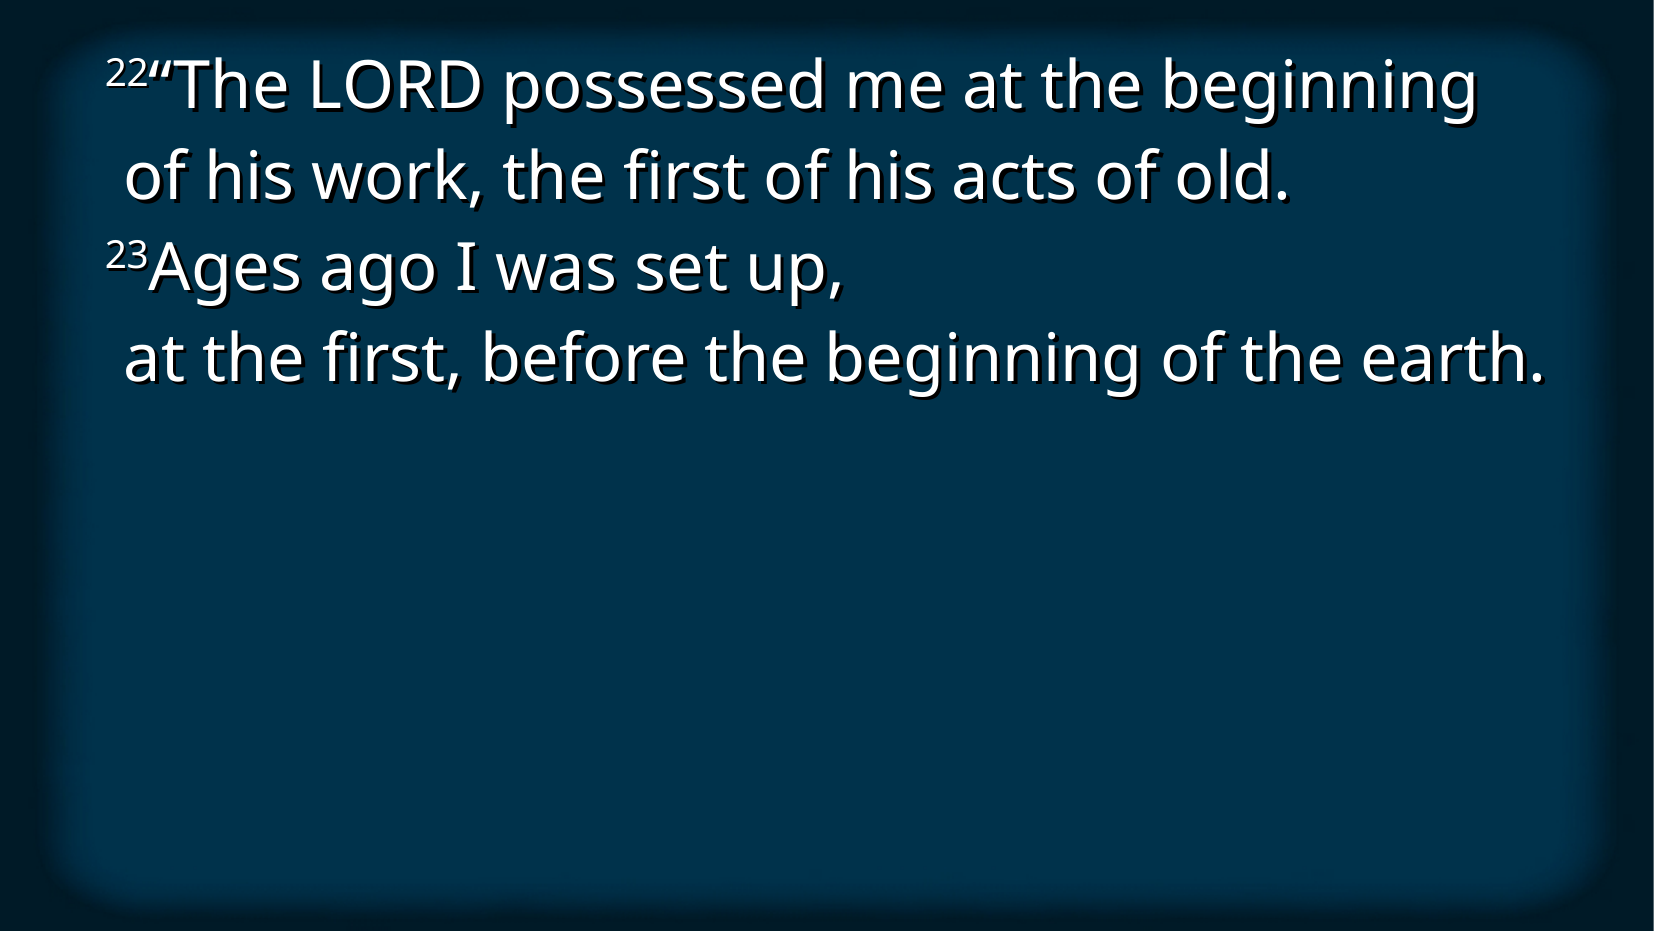

22“The LORD possessed me at the beginning of his work, the first of his acts of old.
23Ages ago I was set up,
at the first, before the beginning of the earth.